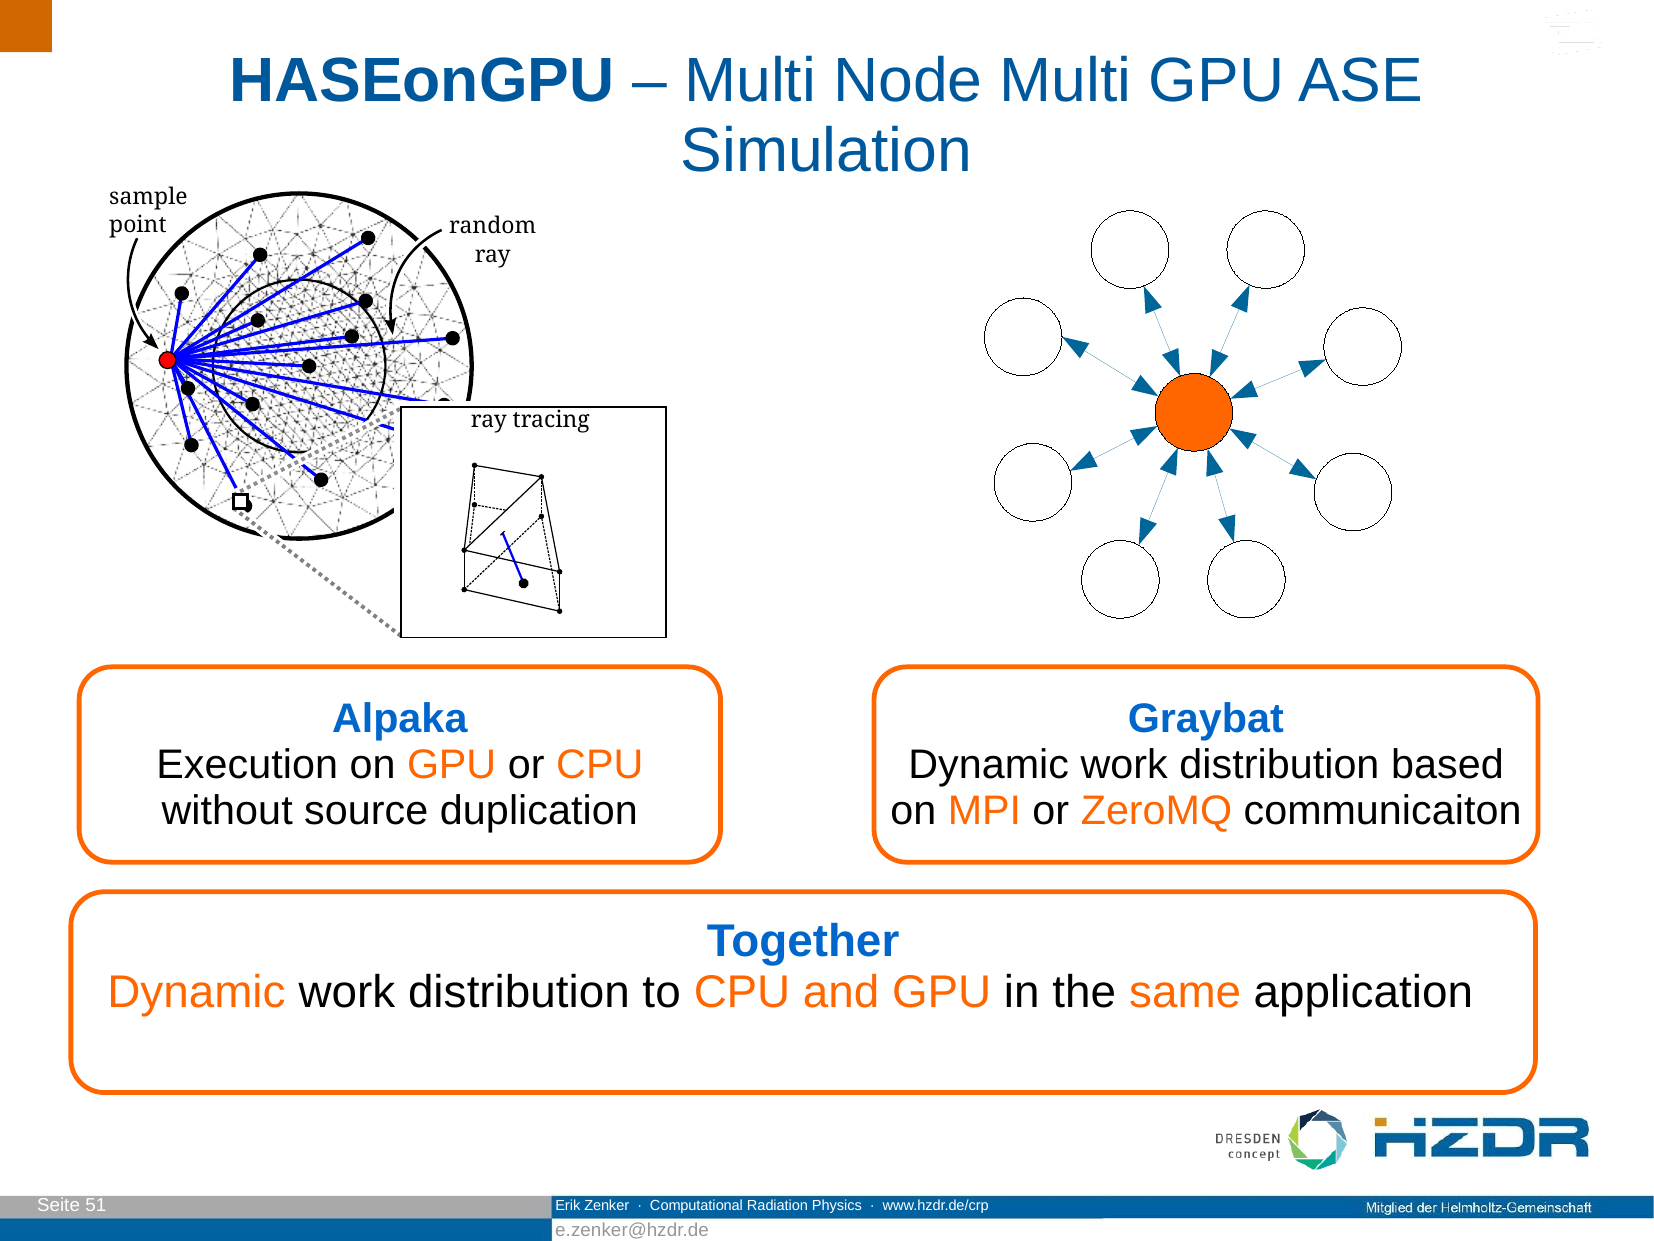

# HASEonGPU – Multi Node Multi GPU ASE Simulation
Alpaka
Execution on GPU or CPU
without source duplication
Graybat
Dynamic work distribution based
on MPI or ZeroMQ communicaiton
Together
Dynamic work distribution to CPU and GPU in the same application